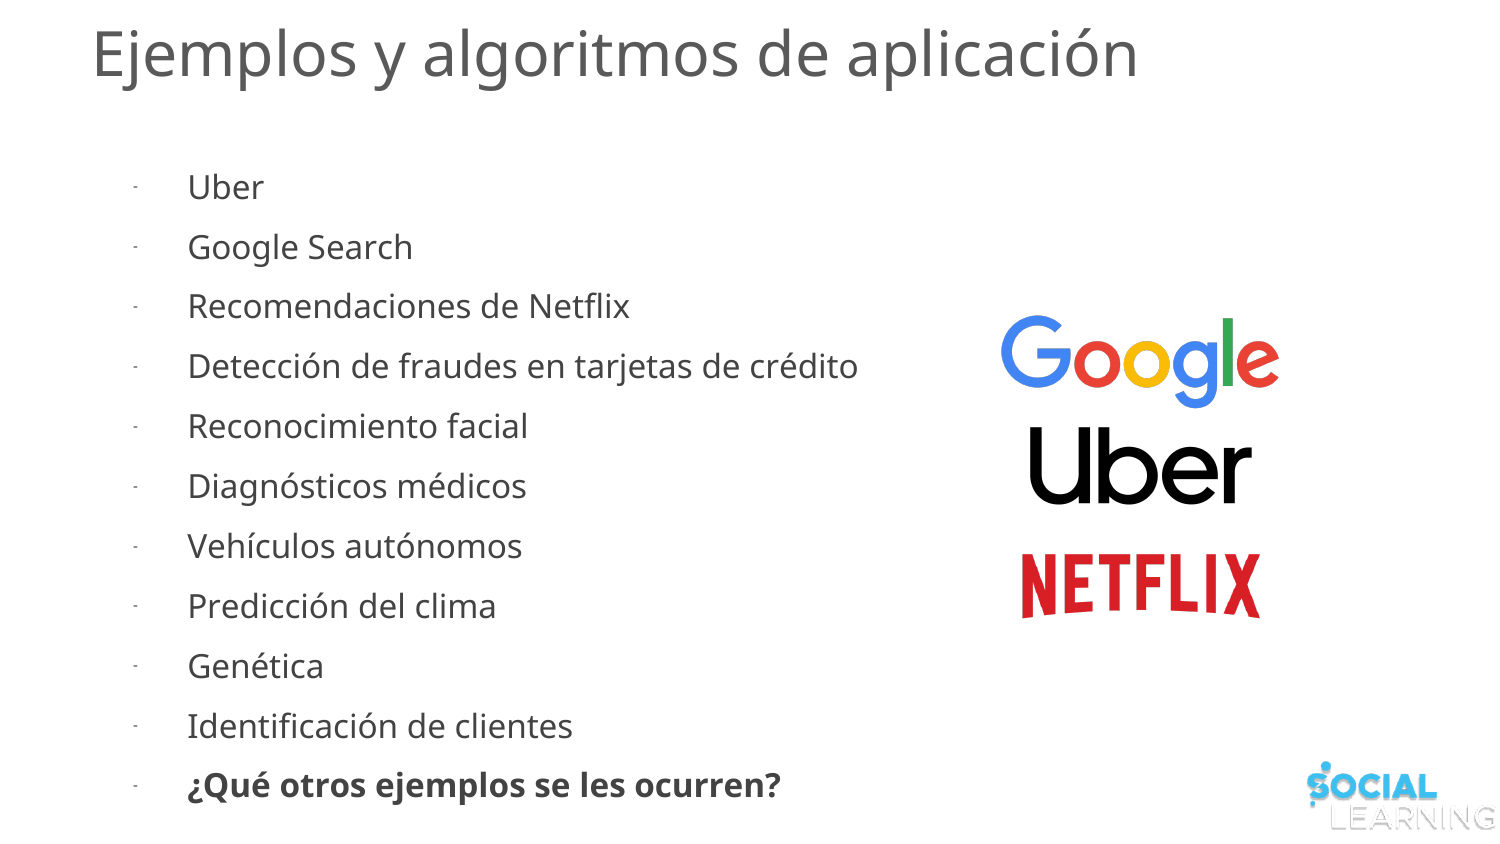

Ejemplos y algoritmos de aplicación
Uber
Google Search
Recomendaciones de Netflix
Detección de fraudes en tarjetas de crédito
Reconocimiento facial
Diagnósticos médicos
Vehículos autónomos
Predicción del clima
Genética
Identificación de clientes
¿Qué otros ejemplos se les ocurren?